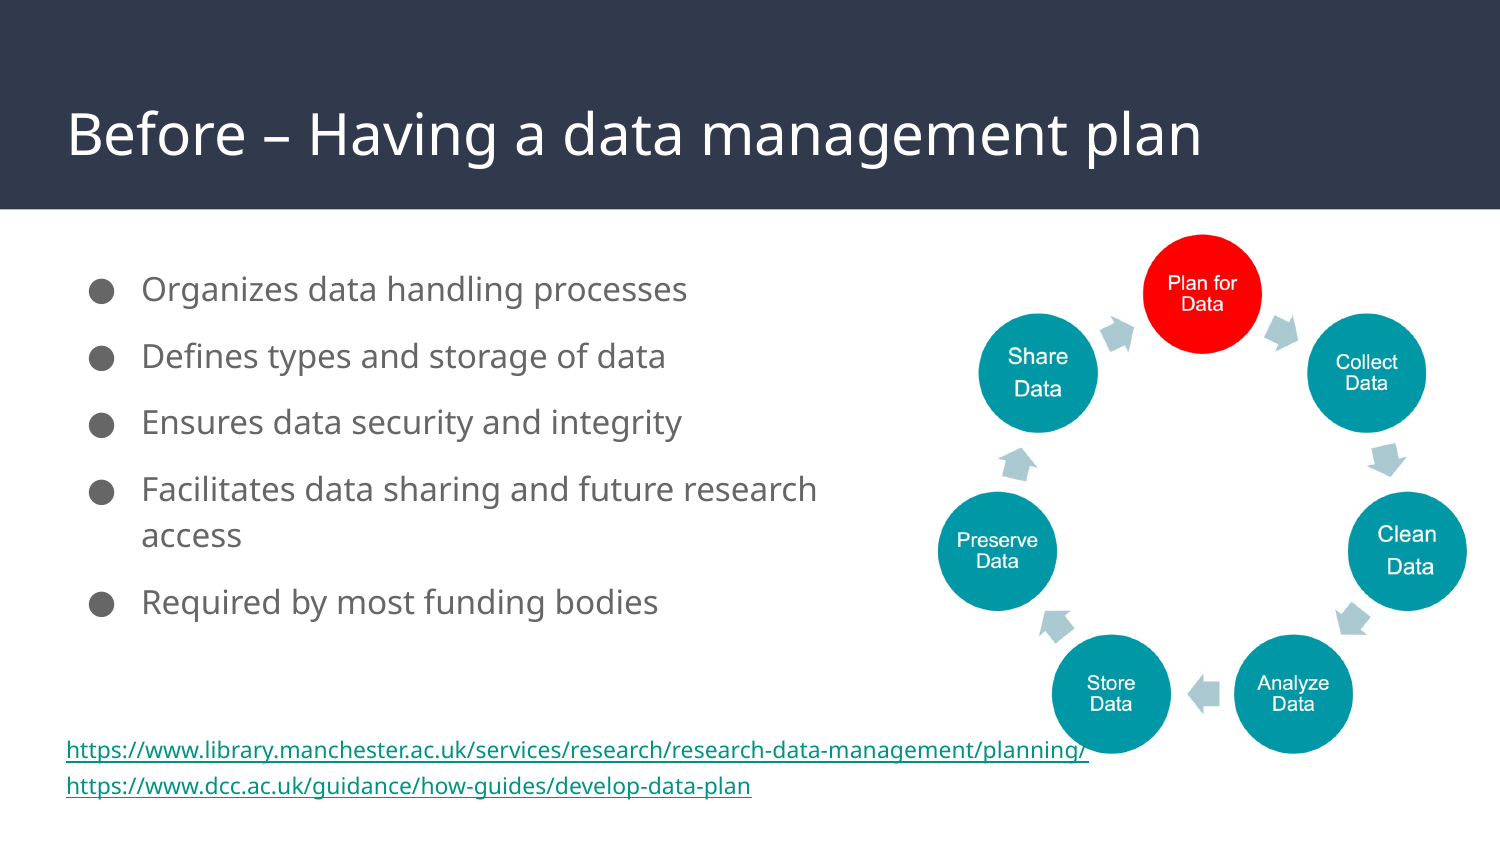

Before – Having a data management plan
# Organizes data handling processes
Defines types and storage of data
Ensures data security and integrity
Facilitates data sharing and future research access
Required by most funding bodies
https://www.library.manchester.ac.uk/services/research/research-data-management/planning/
https://www.dcc.ac.uk/guidance/how-guides/develop-data-plan